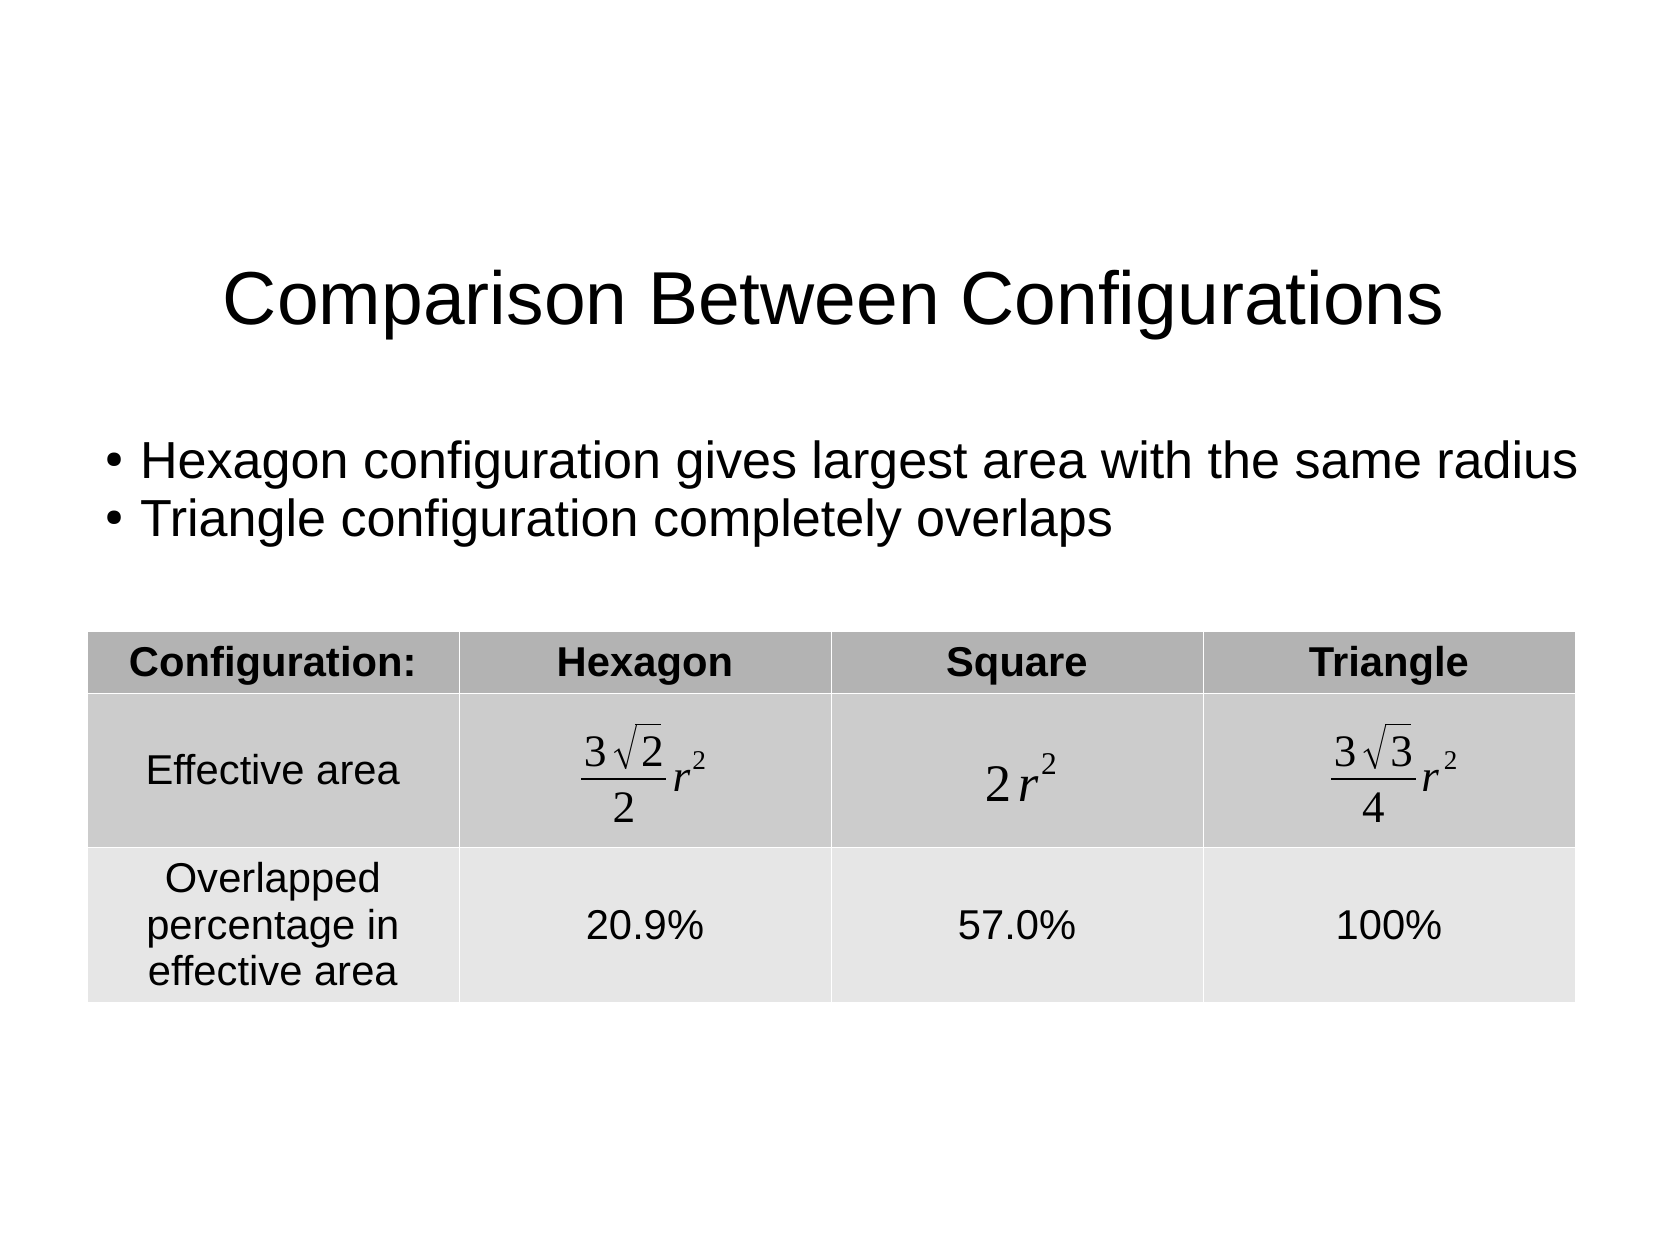

# Comparison Between Configurations
Hexagon configuration gives largest area with the same radius
Triangle configuration completely overlaps
| Configuration: | Hexagon | Square | Triangle |
| --- | --- | --- | --- |
| Effective area | | | |
| Overlapped percentage in effective area | 20.9% | 57.0% | 100% |